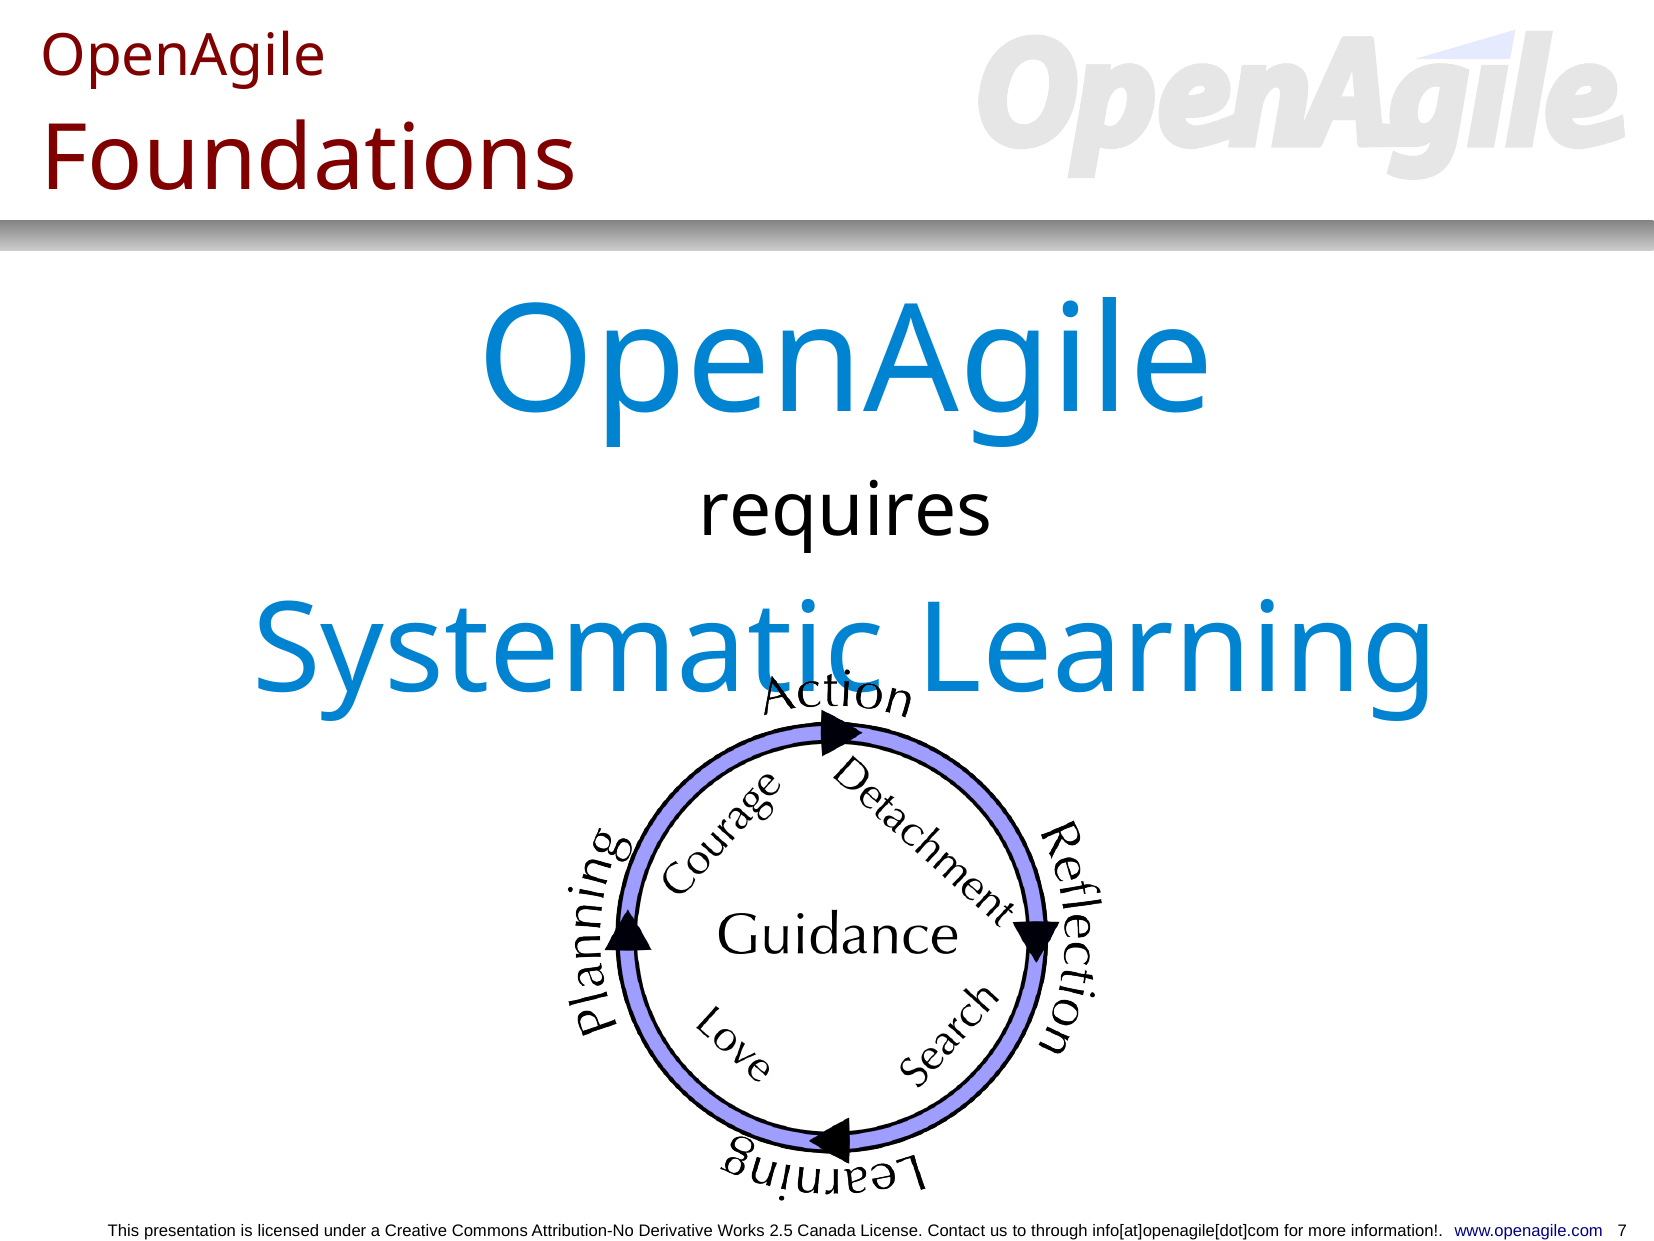

# OpenAgile Foundations
OpenAgile
requires
Systematic Learning